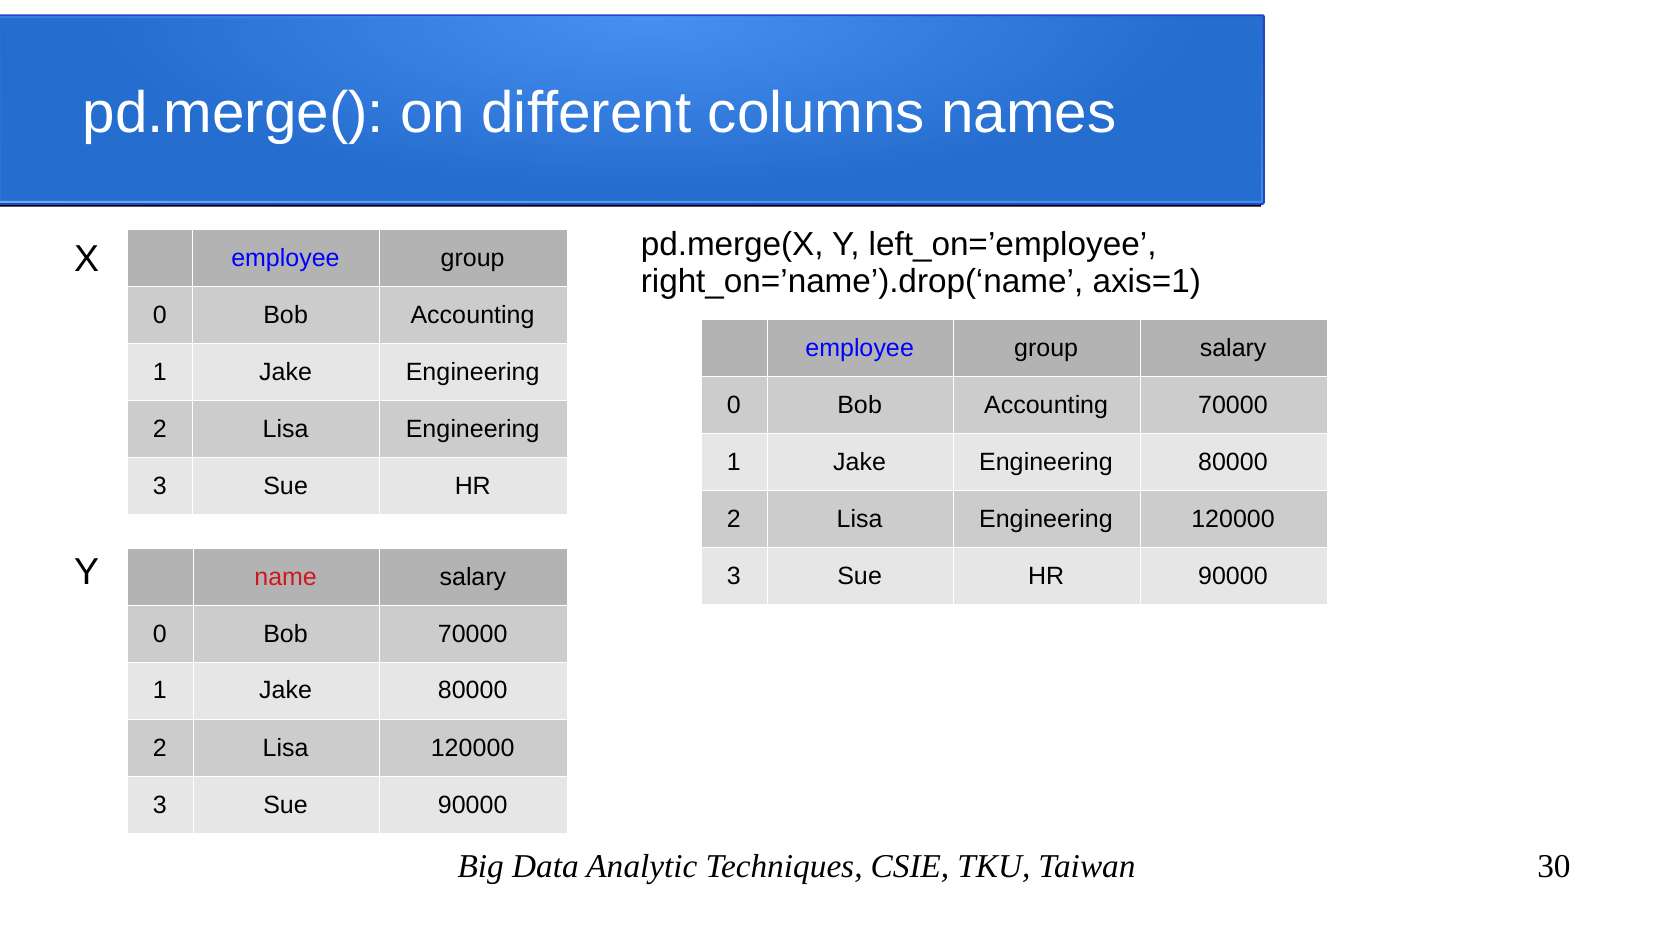

# pd.merge(): on different columns names
pd.merge(X, Y, left_on=’employee’, right_on=’name’).drop(‘name’, axis=1)
| | employee | group |
| --- | --- | --- |
| 0 | Bob | Accounting |
| 1 | Jake | Engineering |
| 2 | Lisa | Engineering |
| 3 | Sue | HR |
X
| | employee | group | salary |
| --- | --- | --- | --- |
| 0 | Bob | Accounting | 70000 |
| 1 | Jake | Engineering | 80000 |
| 2 | Lisa | Engineering | 120000 |
| 3 | Sue | HR | 90000 |
Y
| | name | salary |
| --- | --- | --- |
| 0 | Bob | 70000 |
| 1 | Jake | 80000 |
| 2 | Lisa | 120000 |
| 3 | Sue | 90000 |
Big Data Analytic Techniques, CSIE, TKU, Taiwan
30